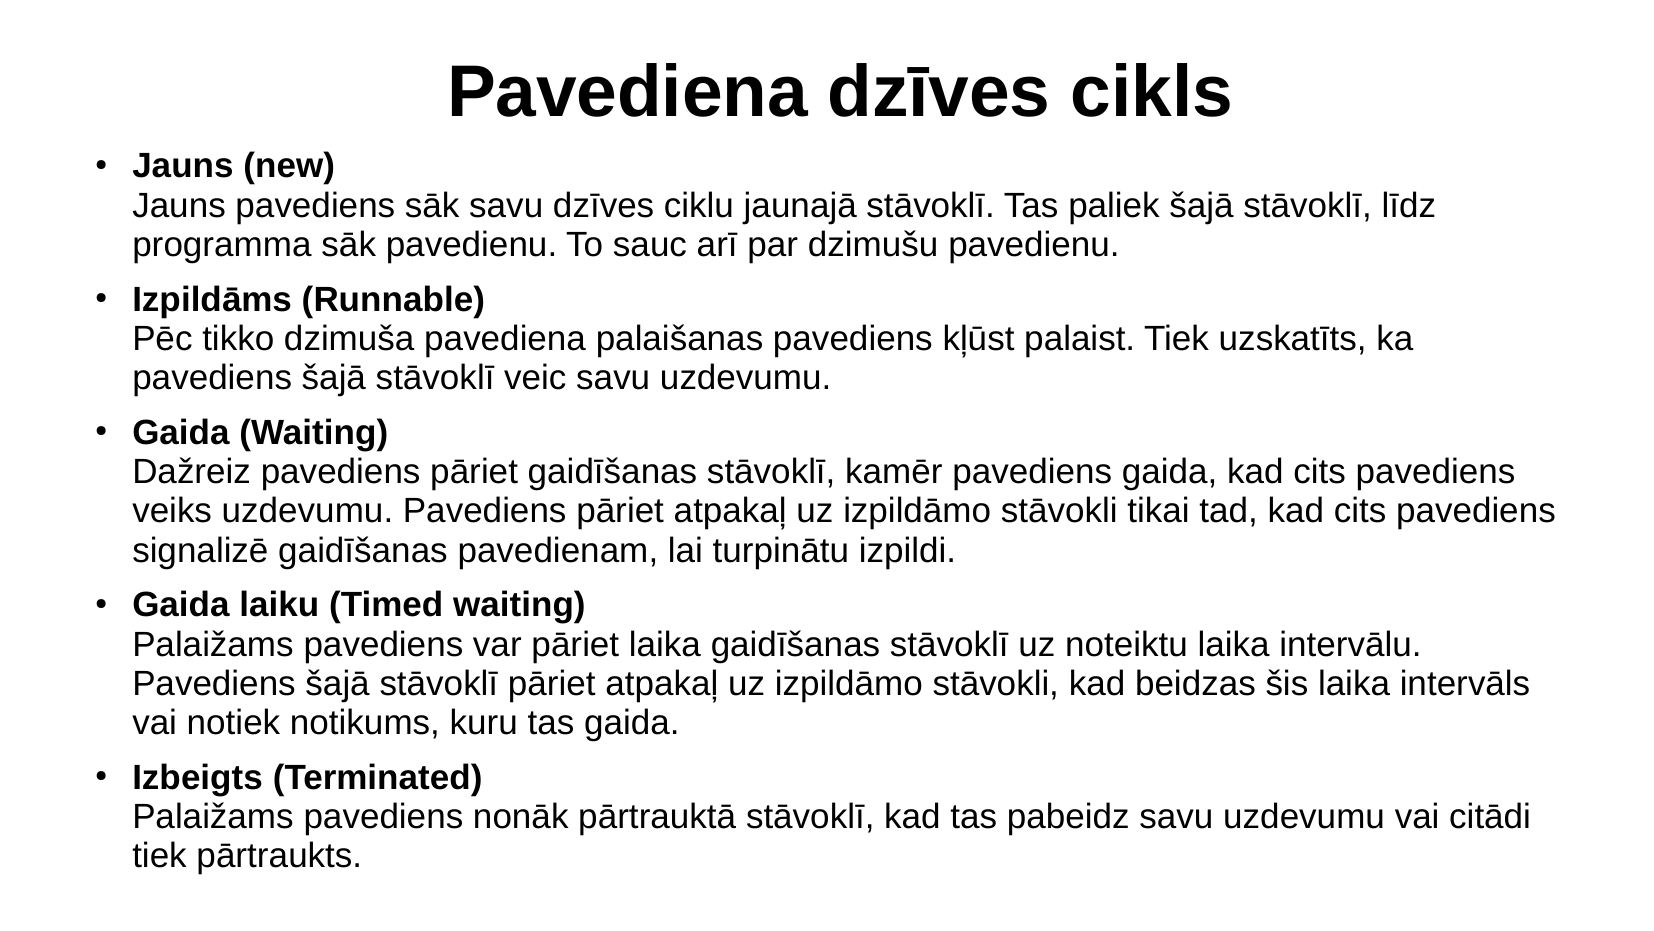

# Pavediena dzīves cikls
Jauns (new)
Jauns pavediens sāk savu dzīves ciklu jaunajā stāvoklī. Tas paliek šajā stāvoklī, līdz programma sāk pavedienu. To sauc arī par dzimušu pavedienu.
Izpildāms (Runnable)
Pēc tikko dzimuša pavediena palaišanas pavediens kļūst palaist. Tiek uzskatīts, ka pavediens šajā stāvoklī veic savu uzdevumu.
Gaida (Waiting)
Dažreiz pavediens pāriet gaidīšanas stāvoklī, kamēr pavediens gaida, kad cits pavediens veiks uzdevumu. Pavediens pāriet atpakaļ uz izpildāmo stāvokli tikai tad, kad cits pavediens signalizē gaidīšanas pavedienam, lai turpinātu izpildi.
Gaida laiku (Timed waiting)
Palaižams pavediens var pāriet laika gaidīšanas stāvoklī uz noteiktu laika intervālu. Pavediens šajā stāvoklī pāriet atpakaļ uz izpildāmo stāvokli, kad beidzas šis laika intervāls vai notiek notikums, kuru tas gaida.
Izbeigts (Terminated)
Palaižams pavediens nonāk pārtrauktā stāvoklī, kad tas pabeidz savu uzdevumu vai citādi tiek pārtraukts.